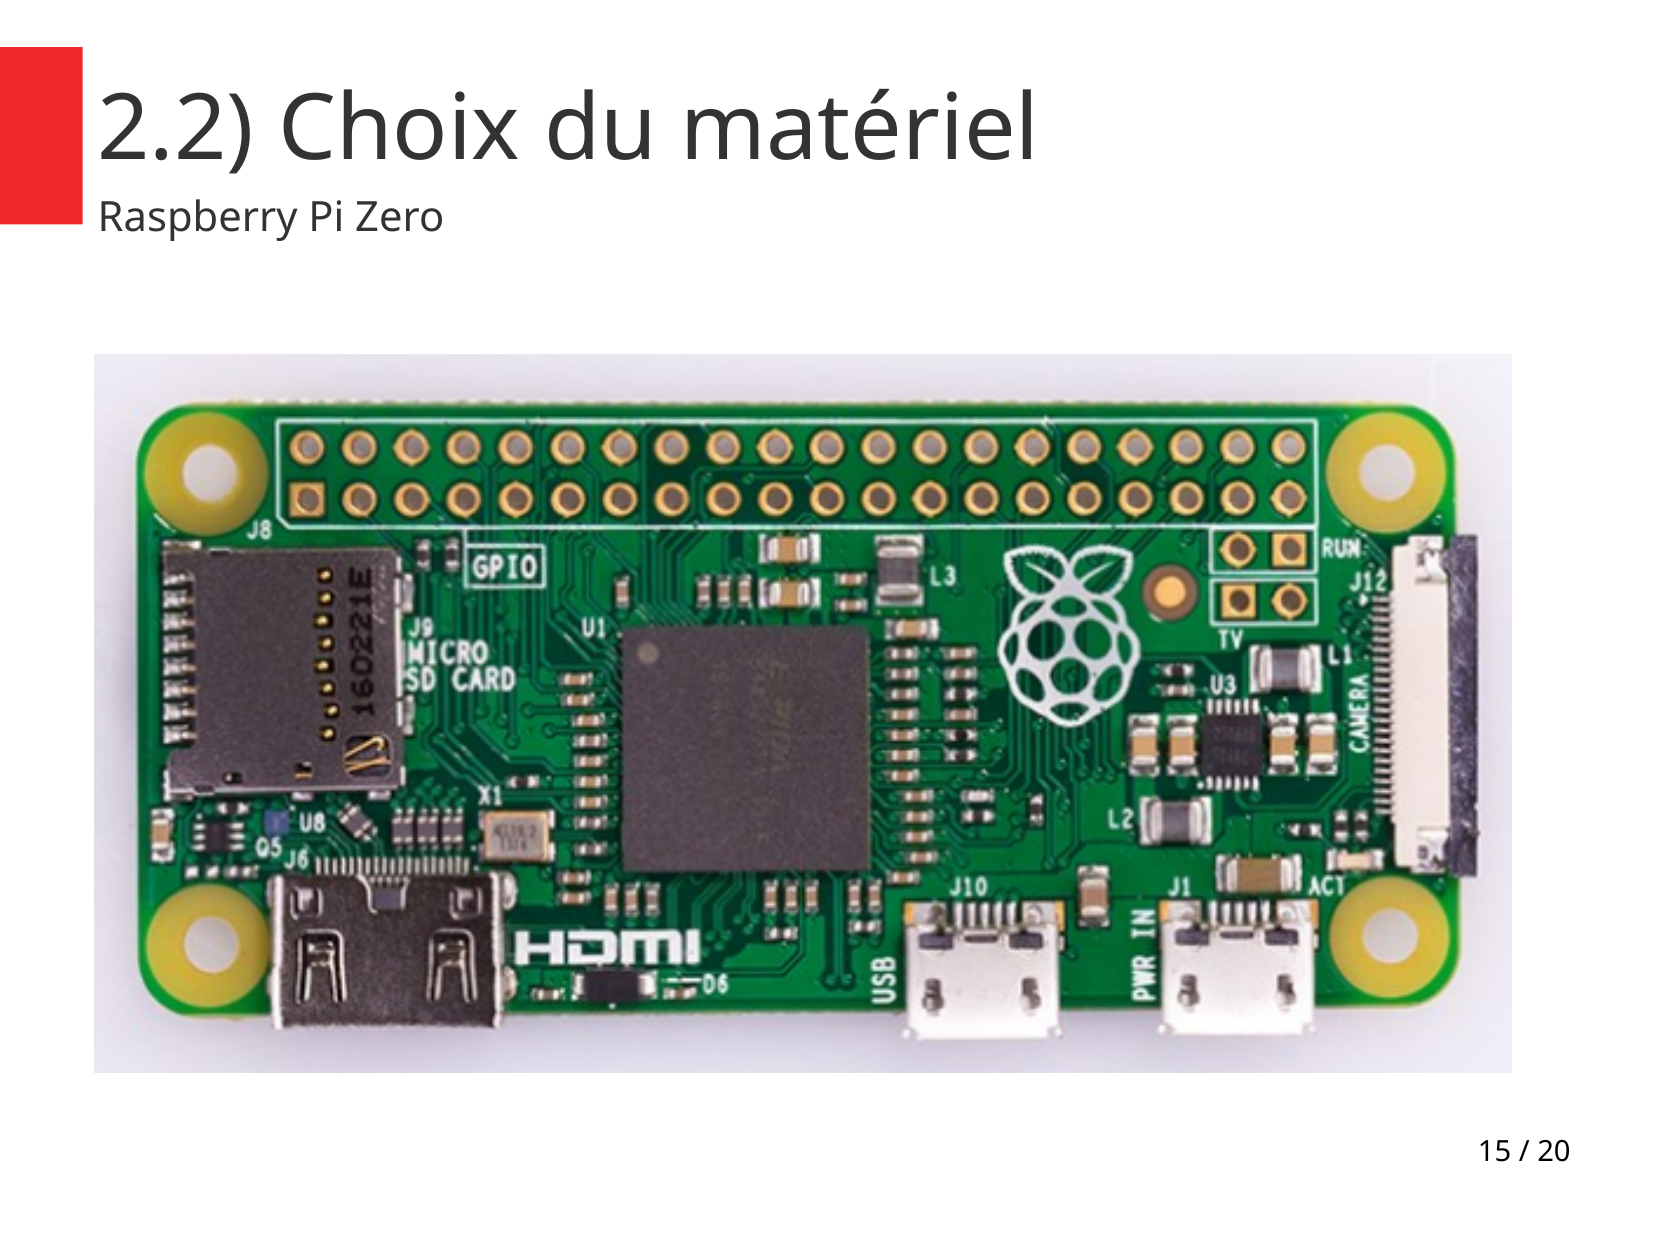

2.2) Choix du matériel
Raspberry Pi Zero
15